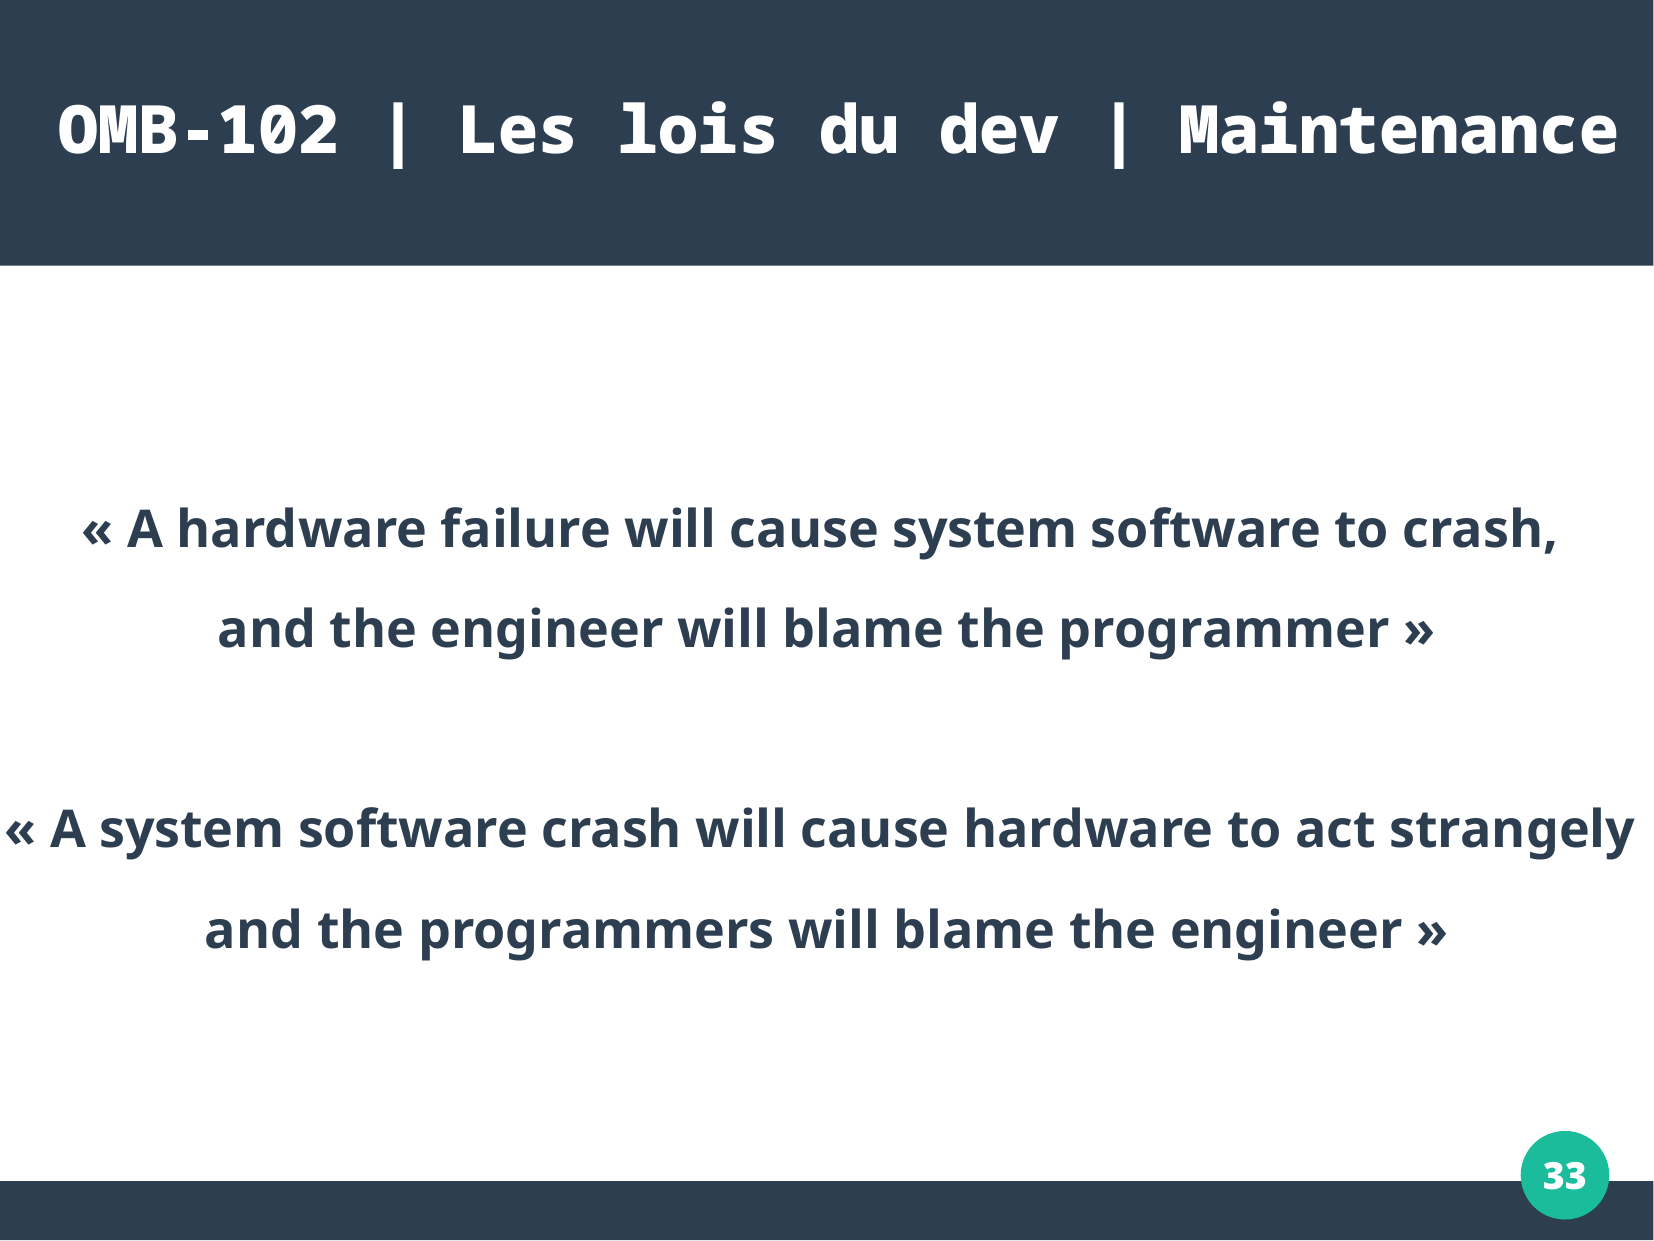

# OMB-102 | Les lois du dev | Maintenance
« A hardware failure will cause system software to crash,
and the engineer will blame the programmer »
« A system software crash will cause hardware to act strangely
and the programmers will blame the engineer »
33